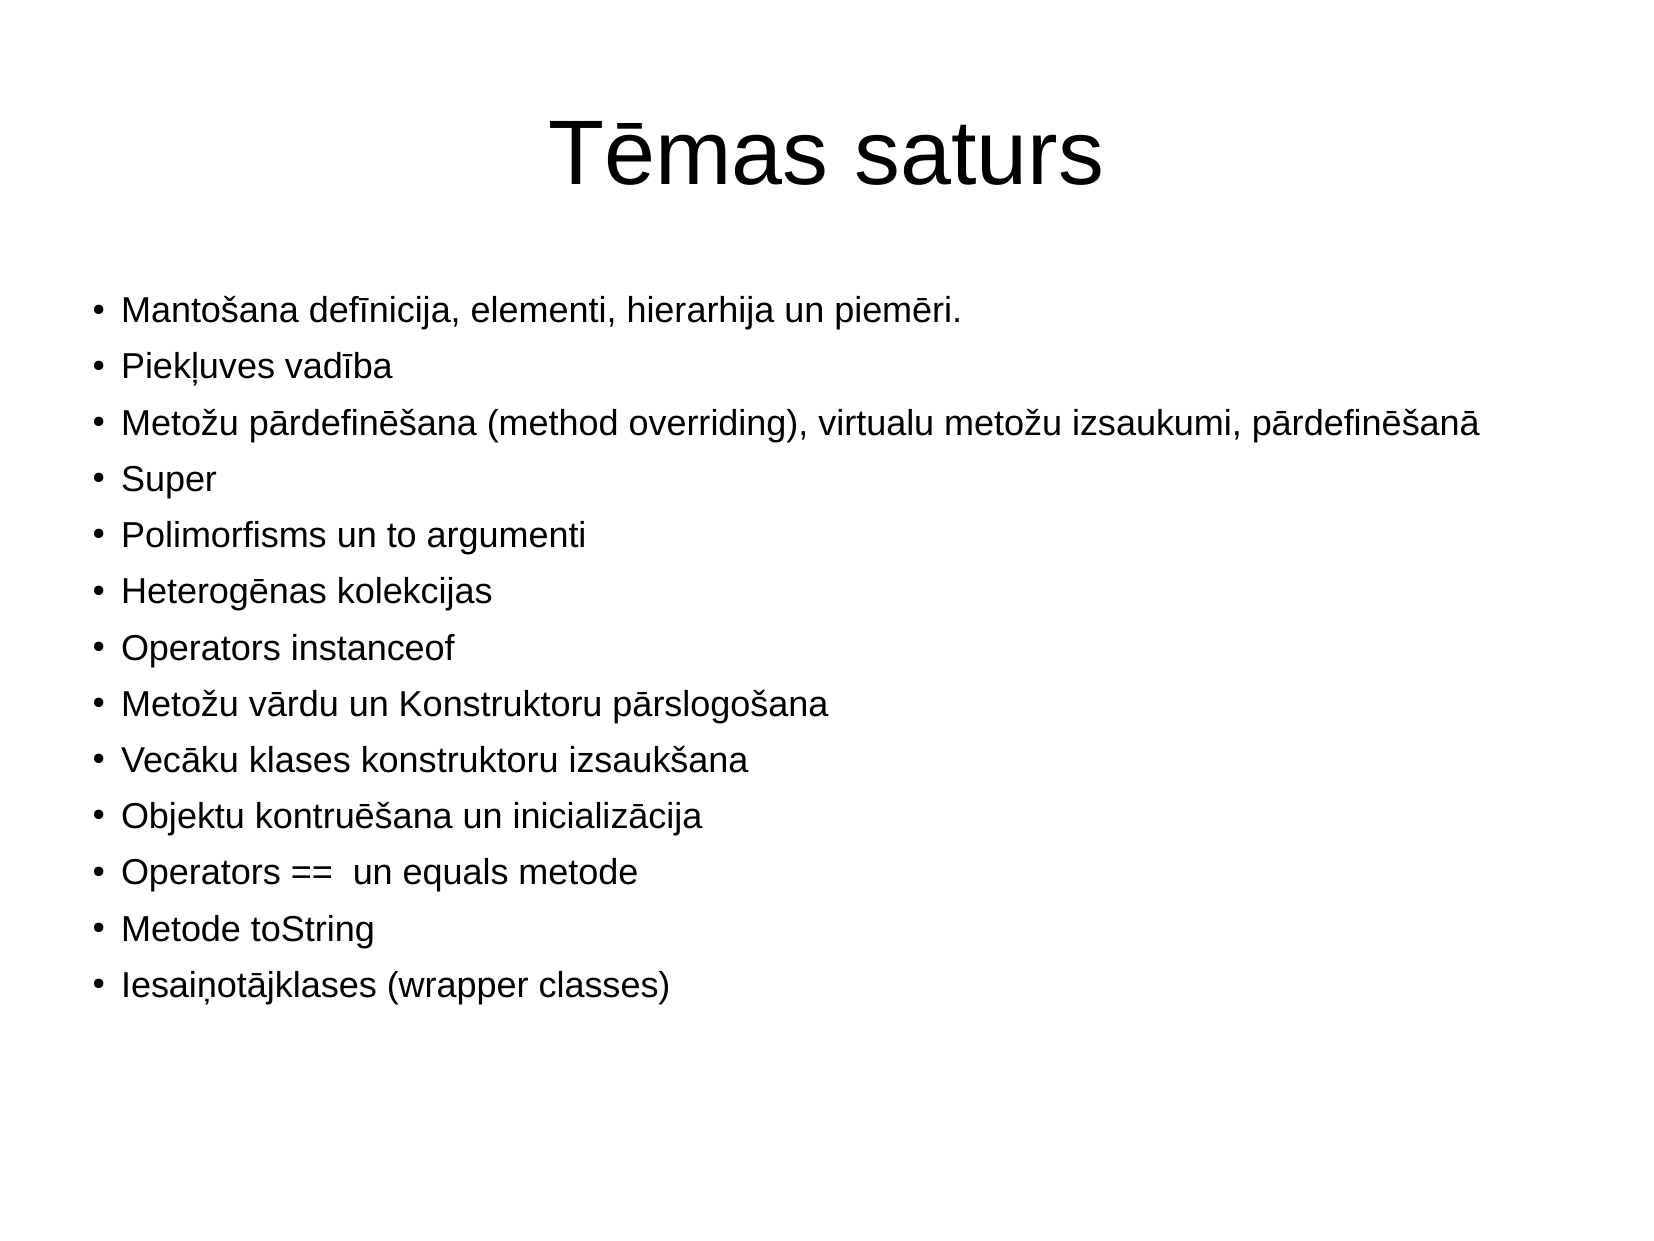

# Tēmas saturs
Mantošana defīnicija, elementi, hierarhija un piemēri.
Piekļuves vadība
Metožu pārdefinēšana (method overriding), virtualu metožu izsaukumi, pārdefinēšanā
Super
Polimorfisms un to argumenti
Heterogēnas kolekcijas
Operators instanceof
Metožu vārdu un Konstruktoru pārslogošana
Vecāku klases konstruktoru izsaukšana
Objektu kontruēšana un inicializācija
Operators == un equals metode
Metode toString
Iesaiņotājklases (wrapper classes)